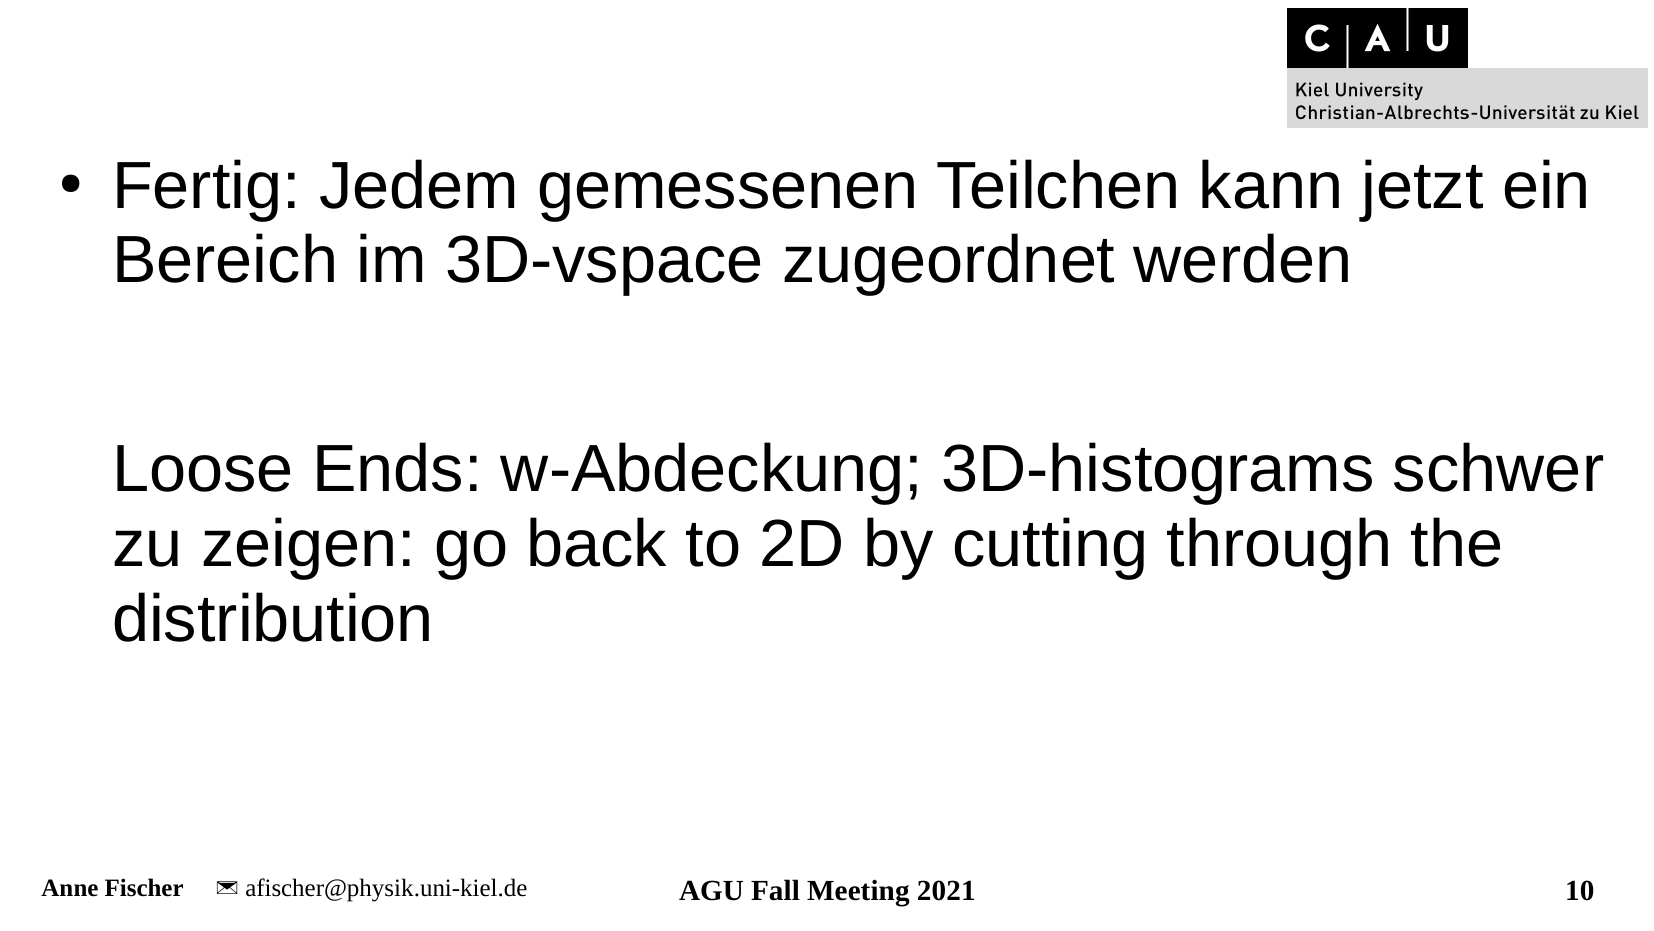

#
Fertig: Jedem gemessenen Teilchen kann jetzt ein Bereich im 3D-vspace zugeordnet werden
Loose Ends: w-Abdeckung; 3D-histograms schwer zu zeigen: go back to 2D by cutting through the distribution
10